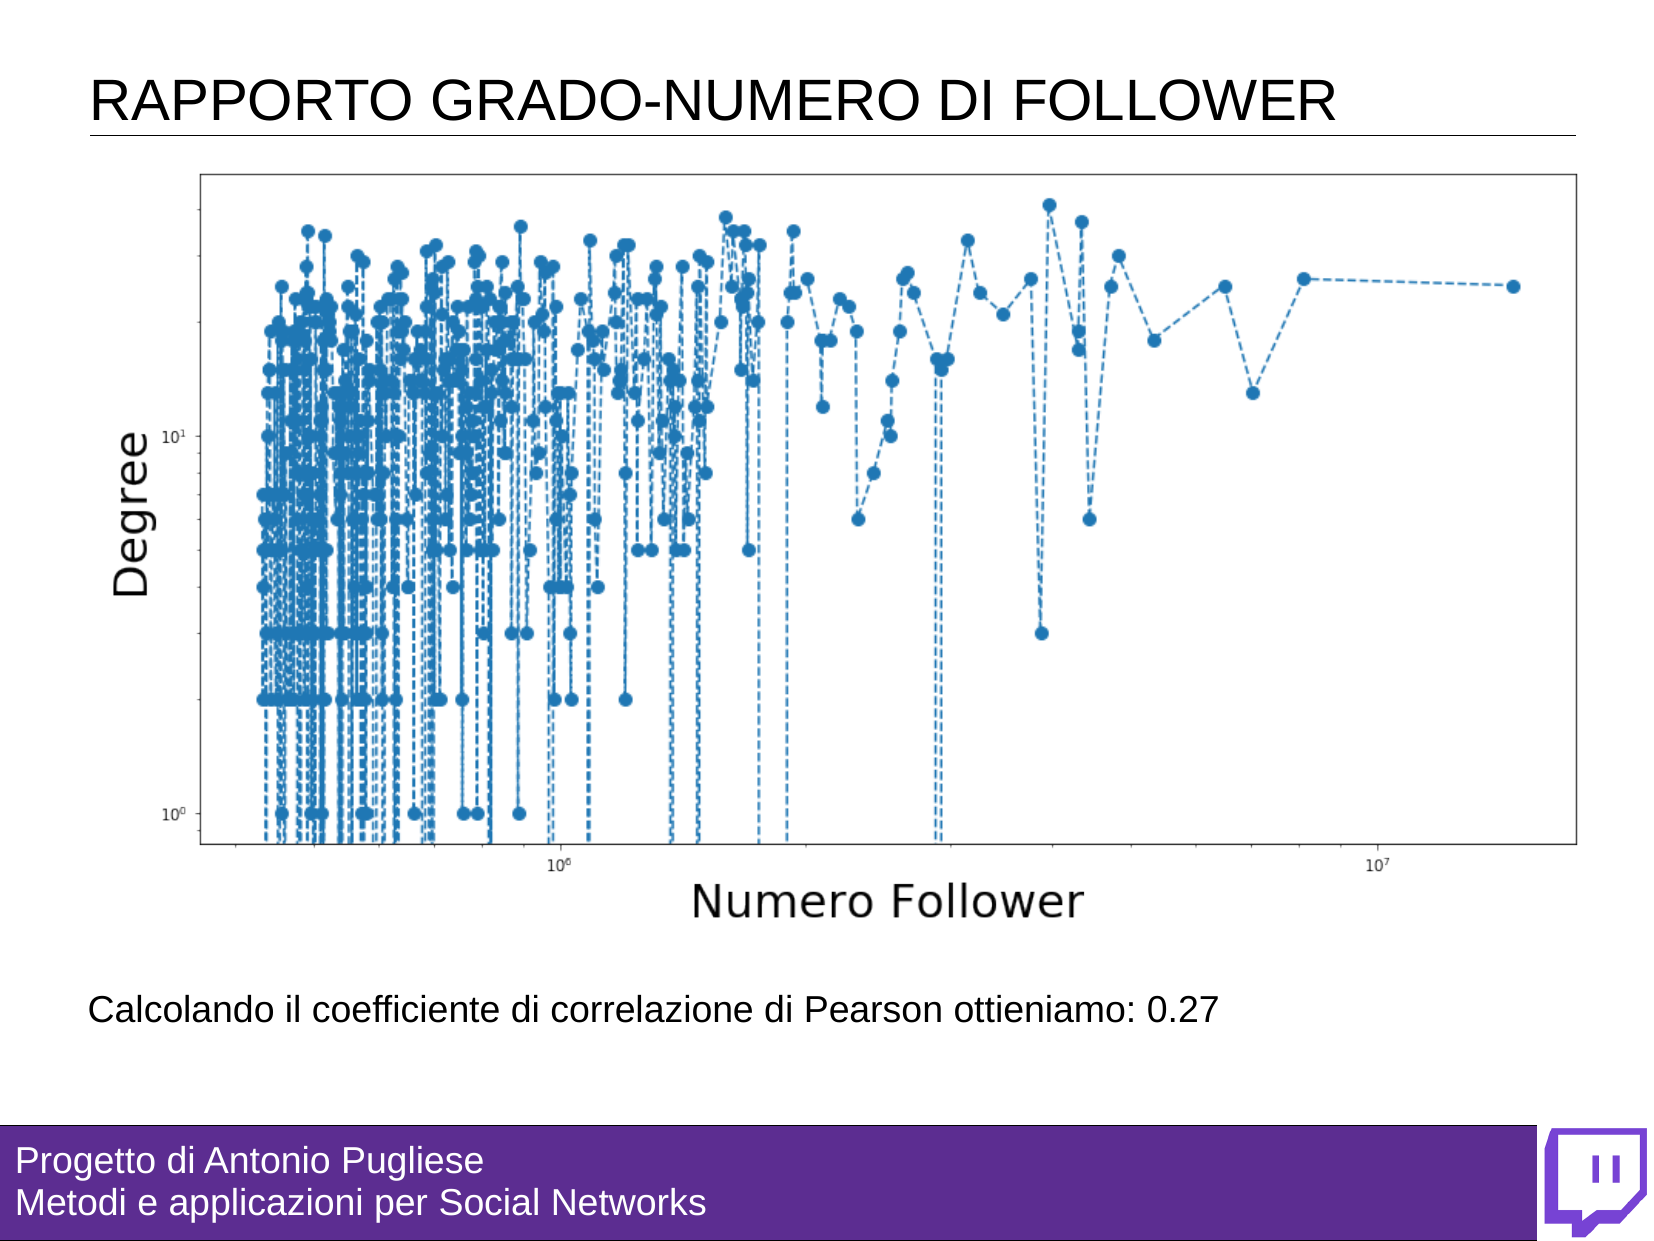

RAPPORTO GRADO-NUMERO DI FOLLOWER
Calcolando il coefficiente di correlazione di Pearson ottieniamo: 0.27
Progetto di Antonio Pugliese
Metodi e applicazioni per Social Networks